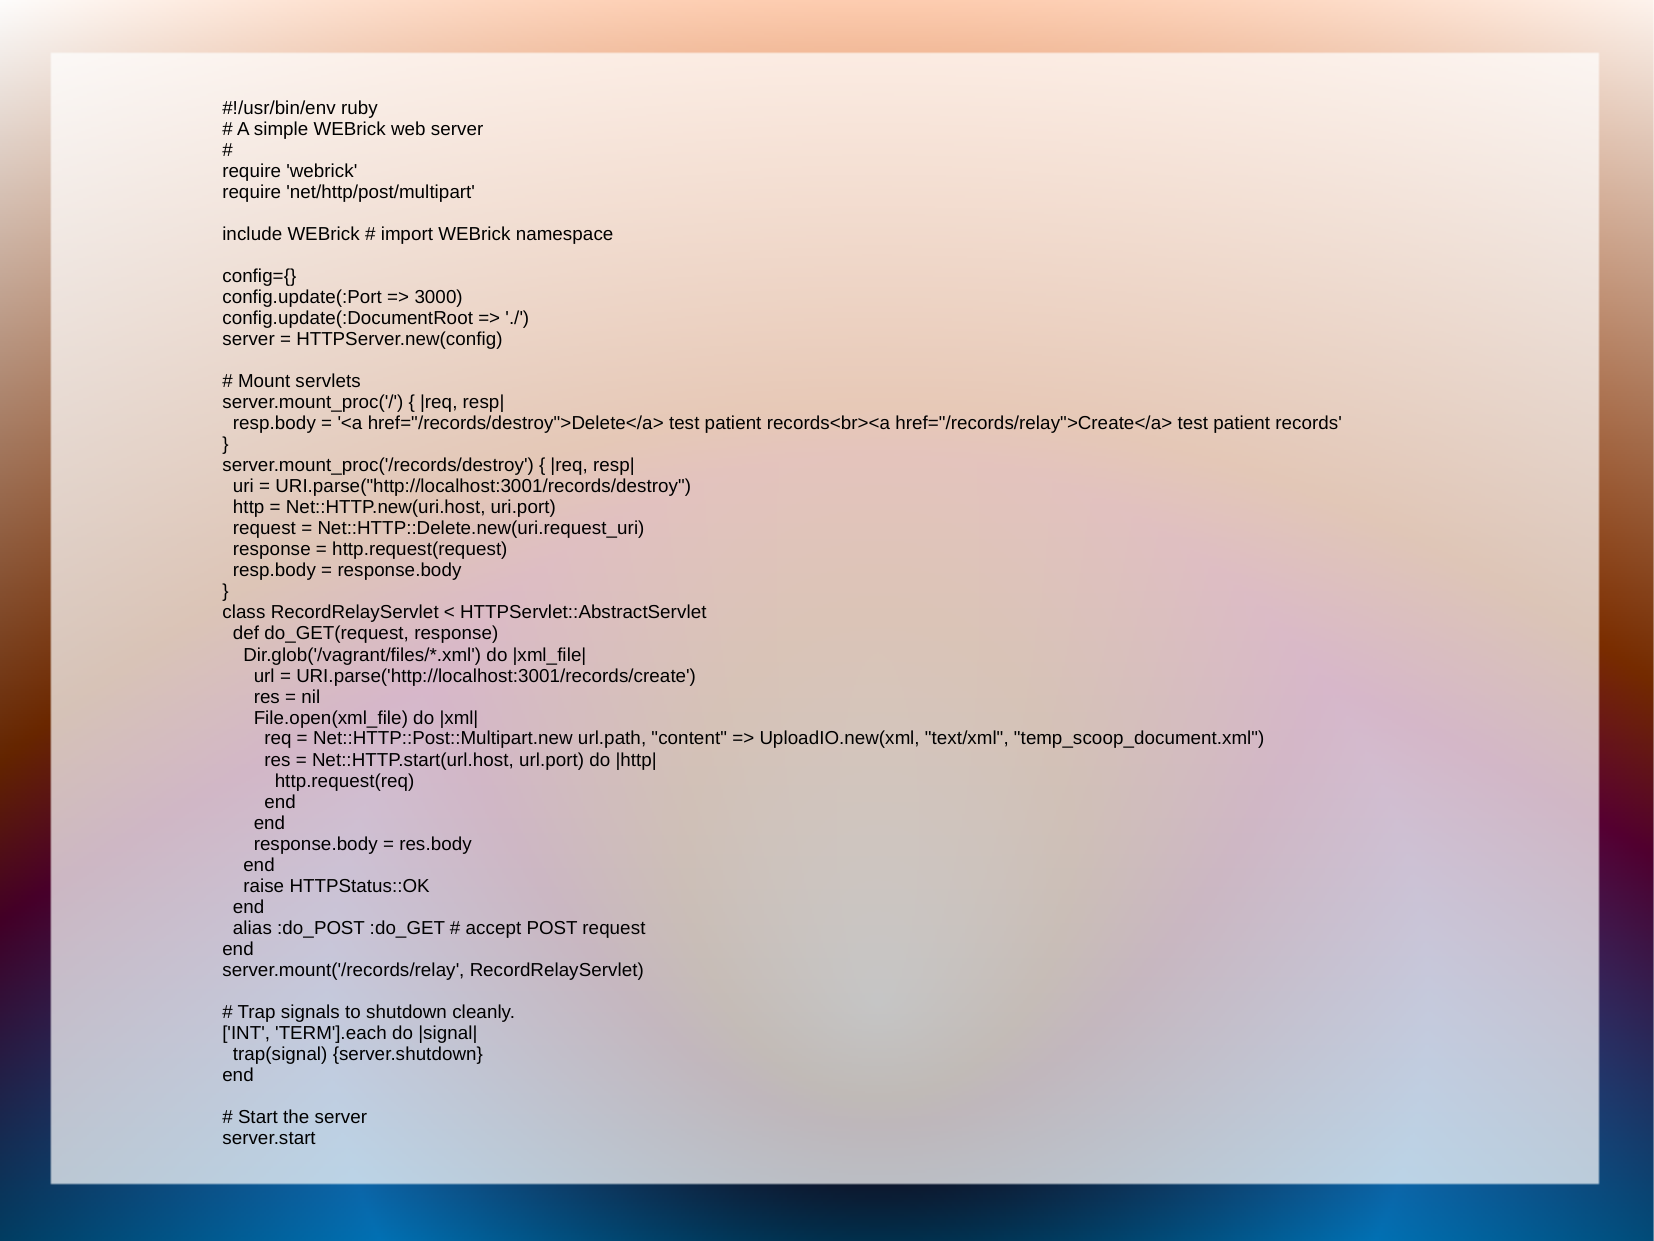

#!/usr/bin/env ruby
# A simple WEBrick web server
#
require 'webrick'
require 'net/http/post/multipart'
include WEBrick # import WEBrick namespace
config={}
config.update(:Port => 3000)
config.update(:DocumentRoot => './')
server = HTTPServer.new(config)
# Mount servlets
server.mount_proc('/') { |req, resp|
 resp.body = '<a href="/records/destroy">Delete</a> test patient records<br><a href="/records/relay">Create</a> test patient records'
}
server.mount_proc('/records/destroy') { |req, resp|
 uri = URI.parse("http://localhost:3001/records/destroy")
 http = Net::HTTP.new(uri.host, uri.port)
 request = Net::HTTP::Delete.new(uri.request_uri)
 response = http.request(request)
 resp.body = response.body
}
class RecordRelayServlet < HTTPServlet::AbstractServlet
 def do_GET(request, response)
 Dir.glob('/vagrant/files/*.xml') do |xml_file|
 url = URI.parse('http://localhost:3001/records/create')
 res = nil
 File.open(xml_file) do |xml|
 req = Net::HTTP::Post::Multipart.new url.path, "content" => UploadIO.new(xml, "text/xml", "temp_scoop_document.xml")
 res = Net::HTTP.start(url.host, url.port) do |http|
 http.request(req)
 end
 end
 response.body = res.body
 end
 raise HTTPStatus::OK
 end
 alias :do_POST :do_GET # accept POST request
end
server.mount('/records/relay', RecordRelayServlet)
# Trap signals to shutdown cleanly.
['INT', 'TERM'].each do |signal|
 trap(signal) {server.shutdown}
end
# Start the server
server.start